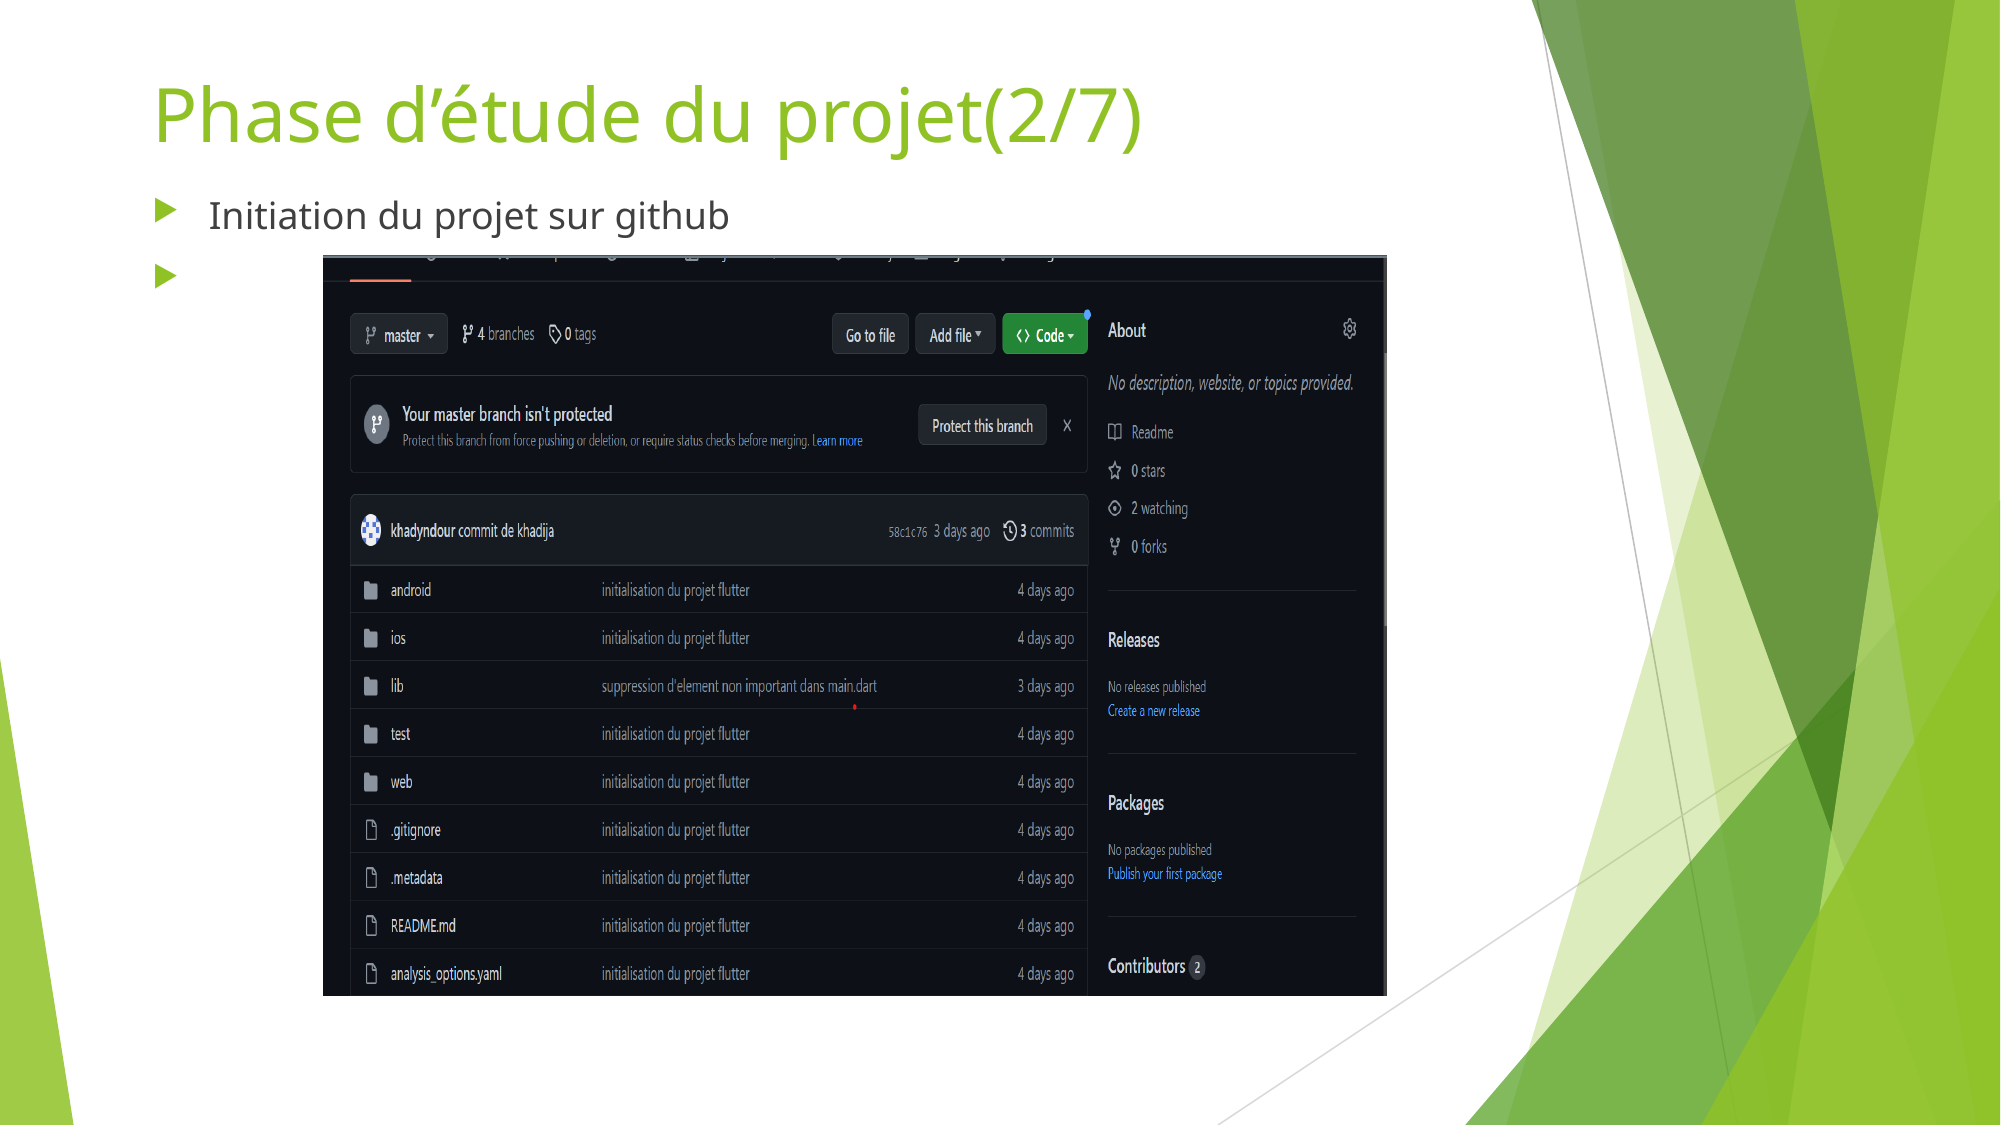

# Phase d’étude du projet(2/7)
Initiation du projet sur github